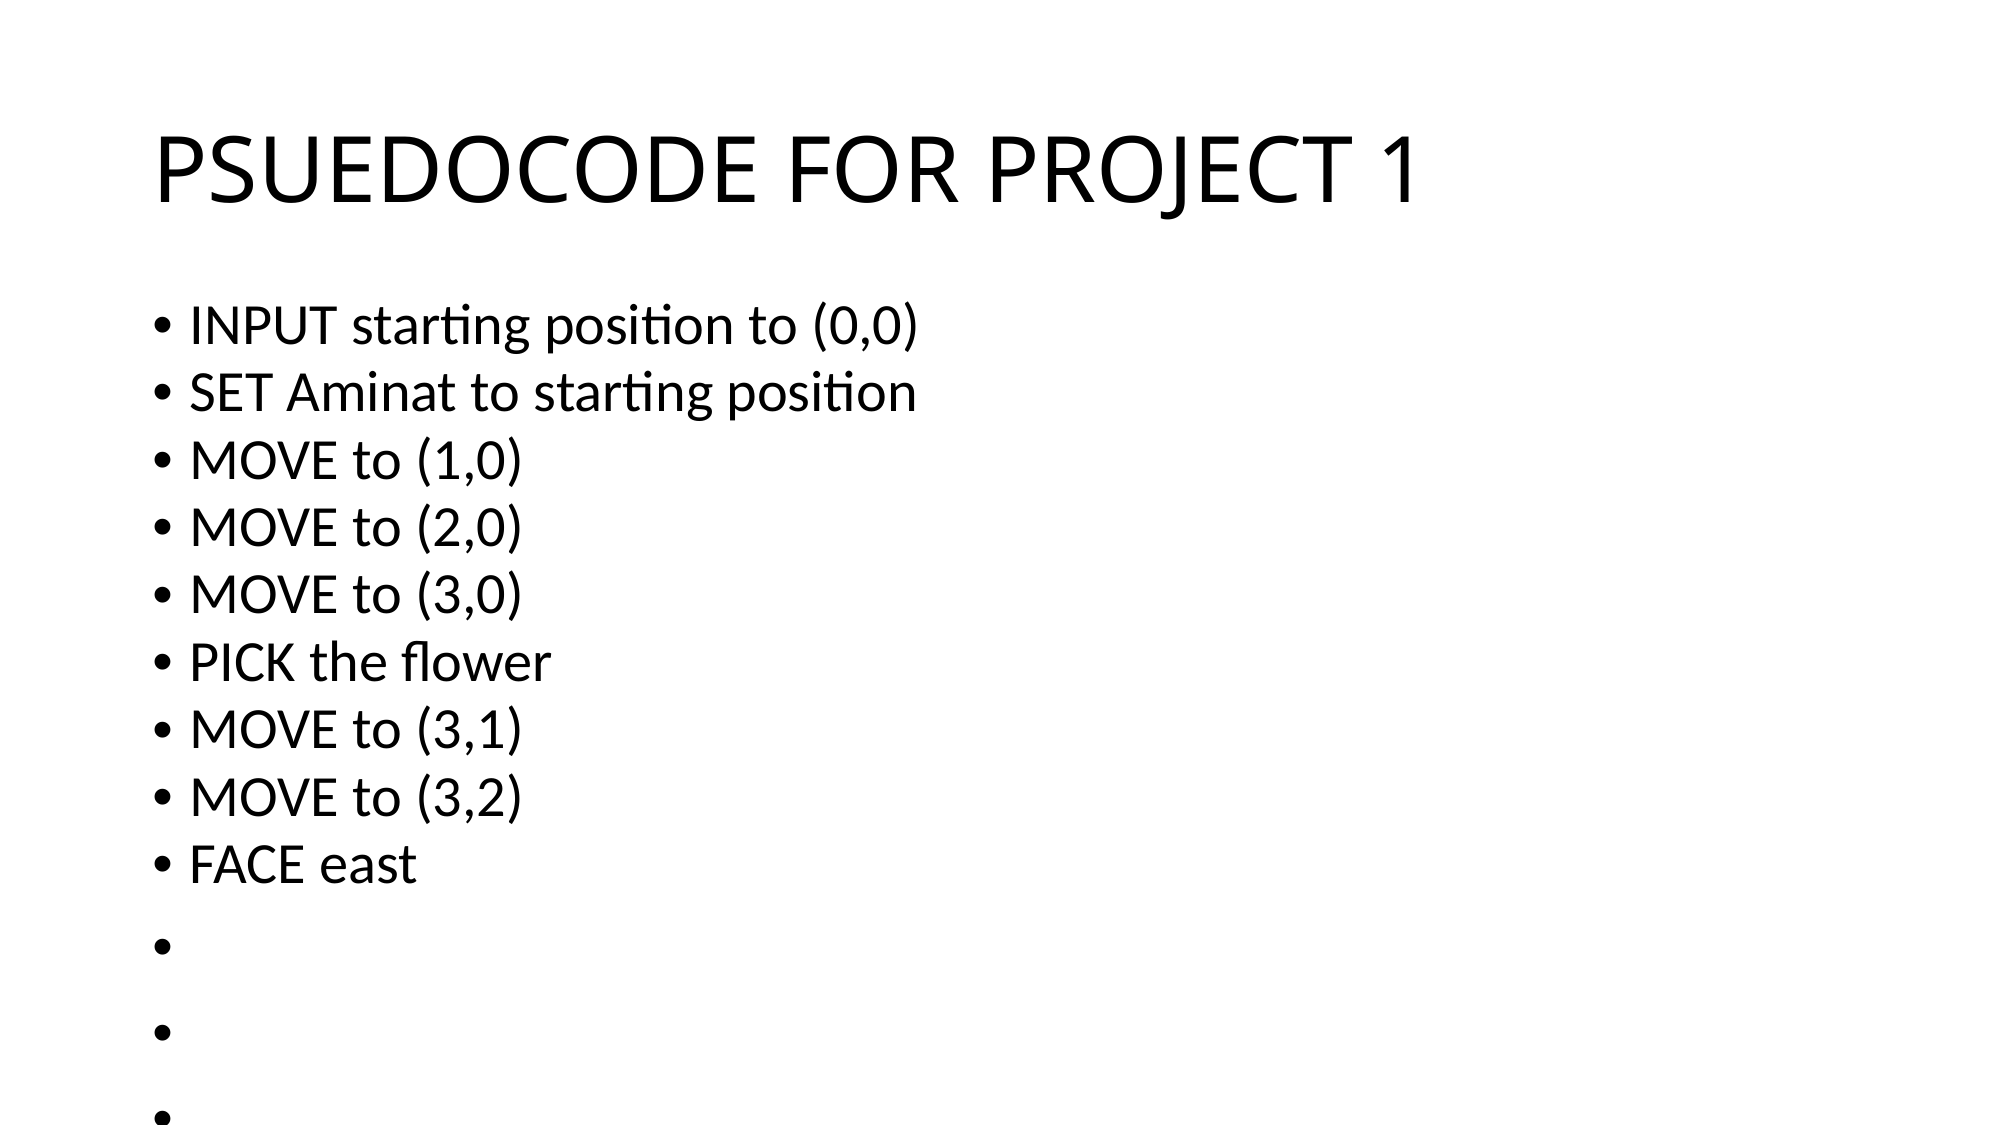

# PSUEDOCODE FOR PROJECT 1
INPUT starting position to (0,0)
SET Aminat to starting position
MOVE to (1,0)
MOVE to (2,0)
MOVE to (3,0)
PICK the flower
MOVE to (3,1)
MOVE to (3,2)
FACE east